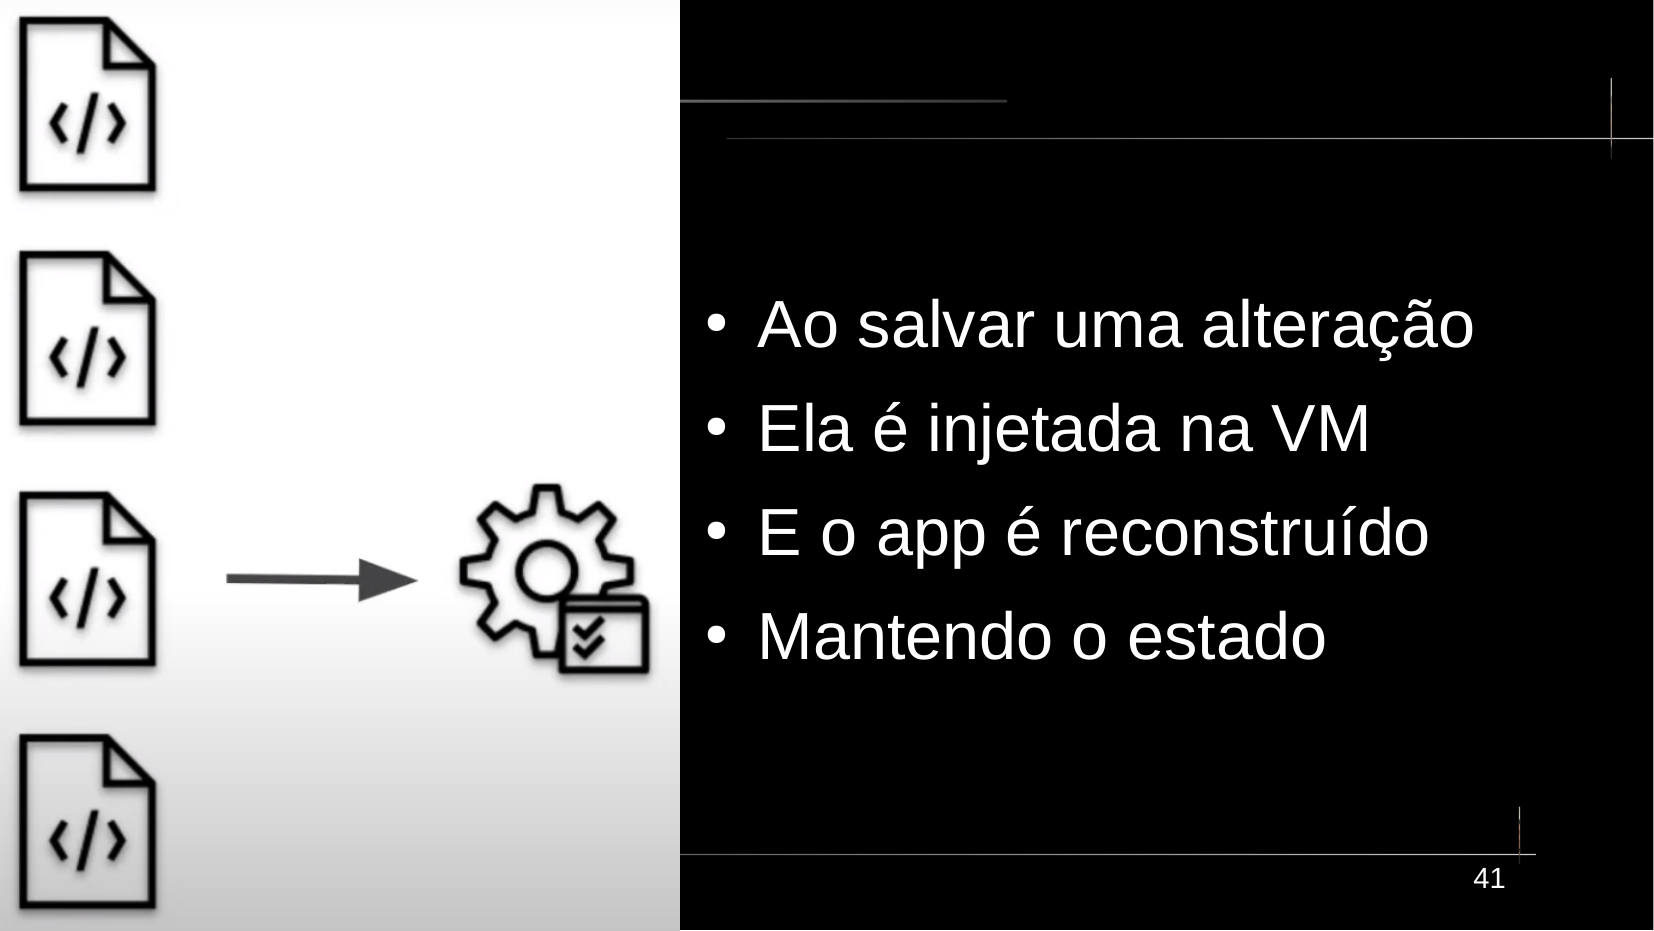

Ao salvar uma alteração
Ela é injetada na VM
E o app é reconstruído
Mantendo o estado
41